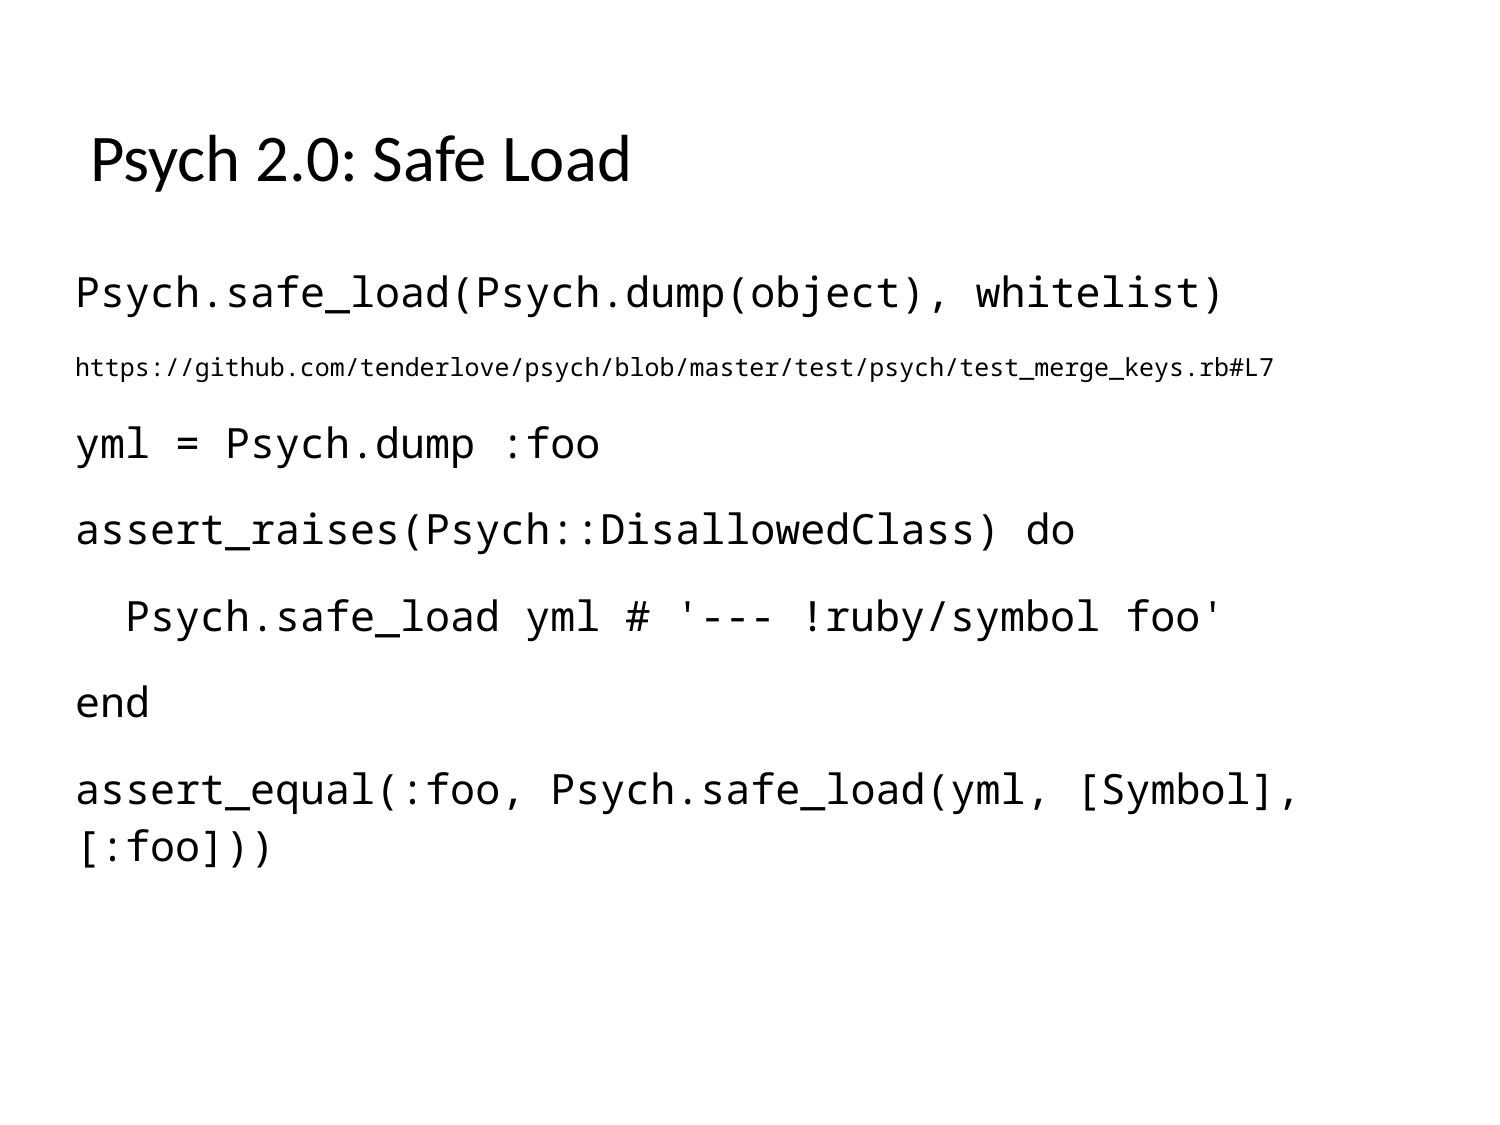

# Psych 2.0: Safe Load
Psych.safe_load(Psych.dump(object), whitelist)
https://github.com/tenderlove/psych/blob/master/test/psych/test_merge_keys.rb#L7
yml = Psych.dump :foo
assert_raises(Psych::DisallowedClass) do
 Psych.safe_load yml # '--- !ruby/symbol foo'
end
assert_equal(:foo, Psych.safe_load(yml, [Symbol], [:foo]))